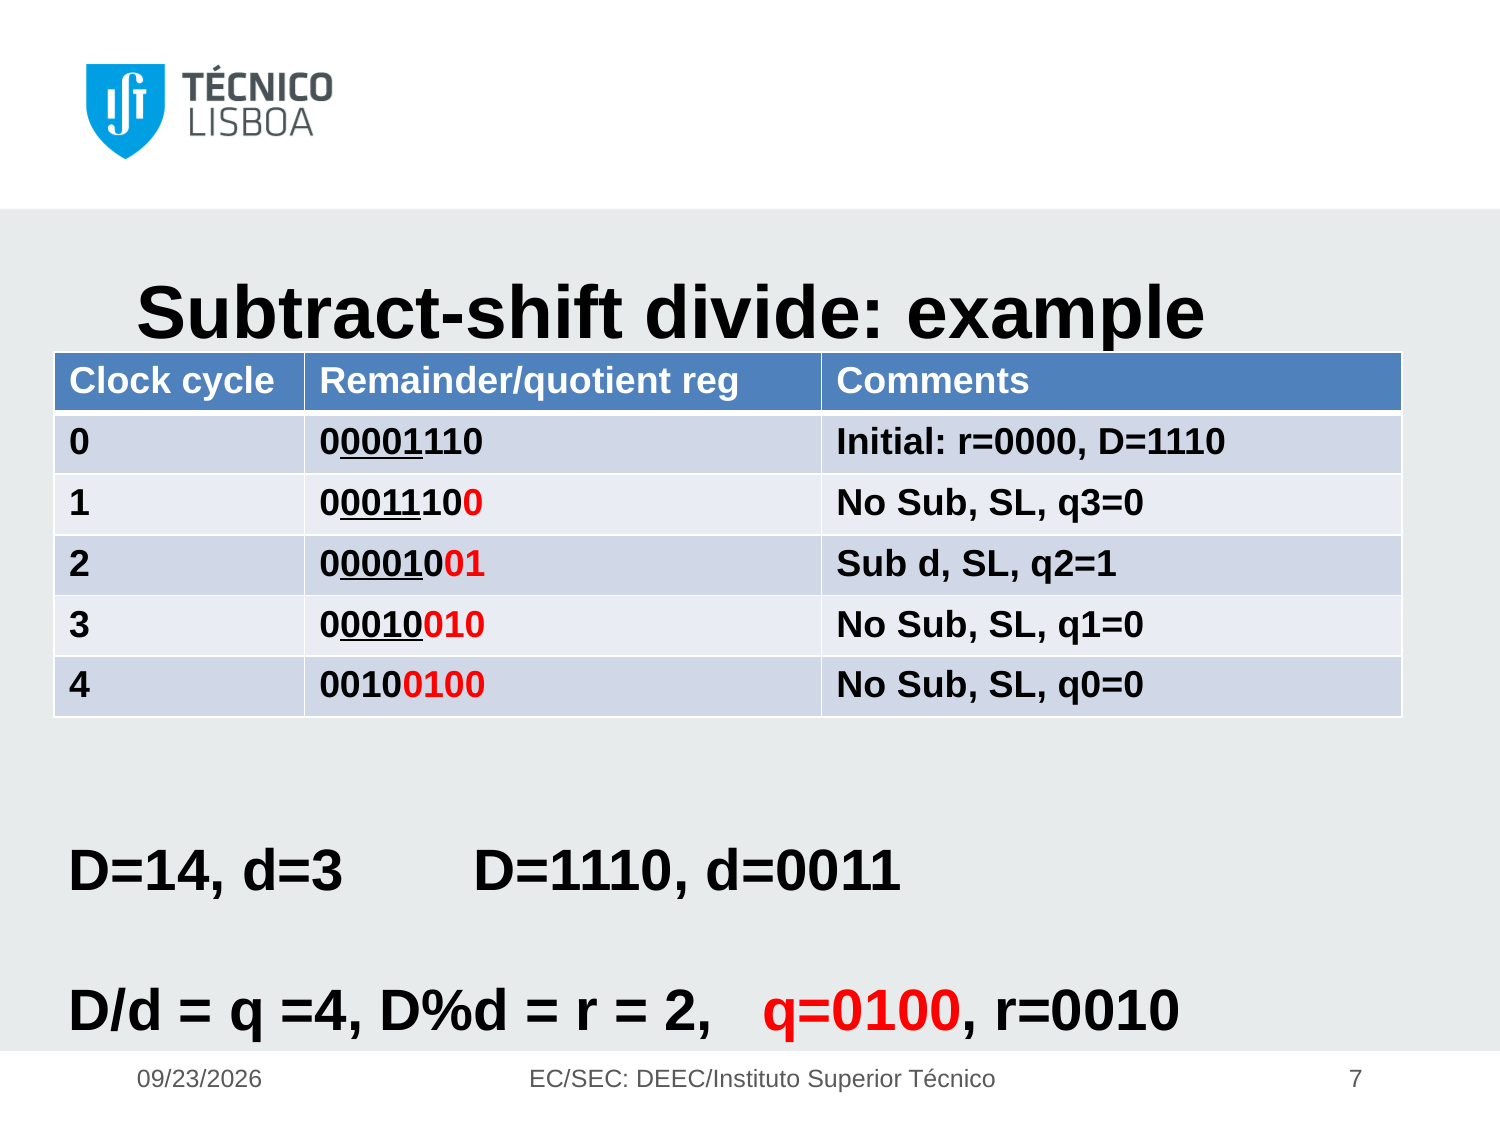

# Subtract-shift divide: example
| Clock cycle | Remainder/quotient reg | Comments |
| --- | --- | --- |
| 0 | 00001110 | Initial: r=0000, D=1110 |
| 1 | 00011100 | No Sub, SL, q3=0 |
| 2 | 00001001 | Sub d, SL, q2=1 |
| 3 | 00010010 | No Sub, SL, q1=0 |
| 4 | 00100100 | No Sub, SL, q0=0 |
D=14, d=3 D=1110, d=0011
D/d = q =4, D%d = r = 2, q=0100, r=0010
EC/SEC: DEEC/Instituto Superior Técnico